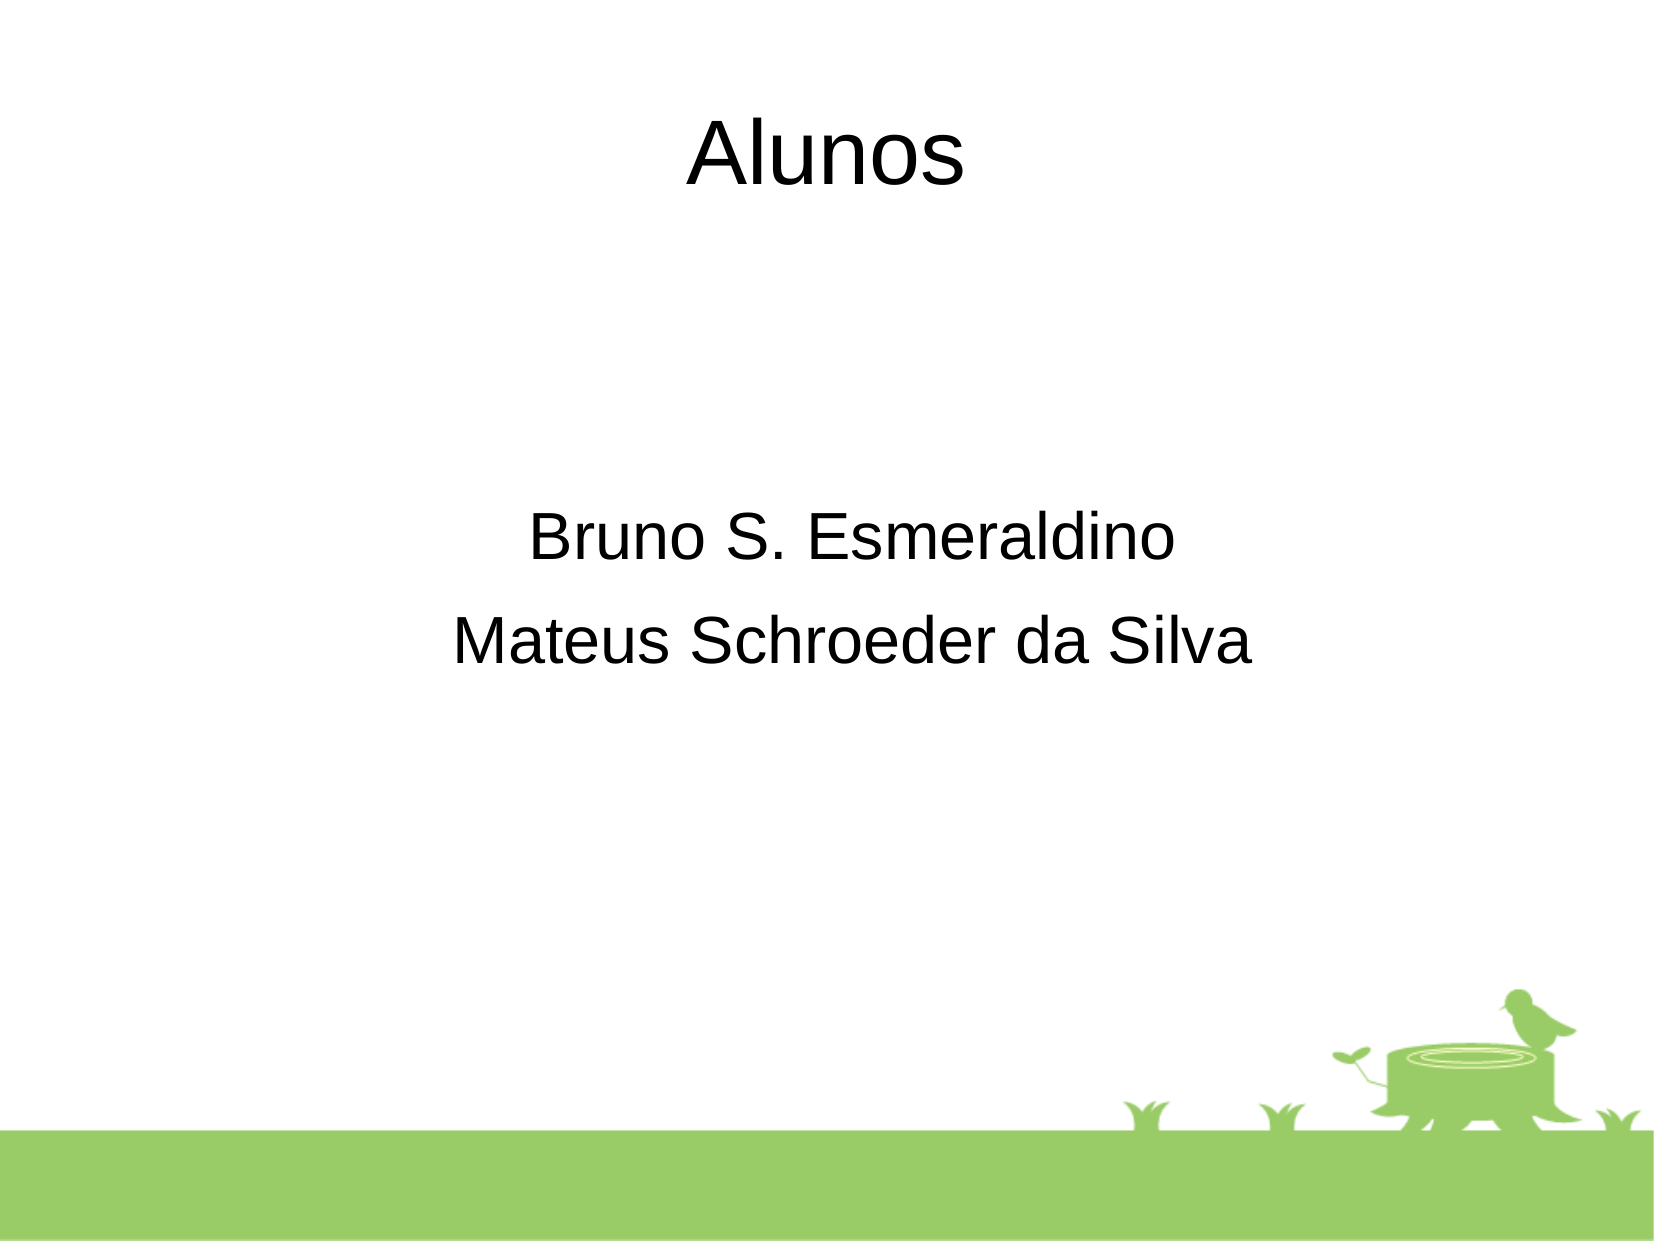

# Alunos
Bruno S. Esmeraldino
Mateus Schroeder da Silva